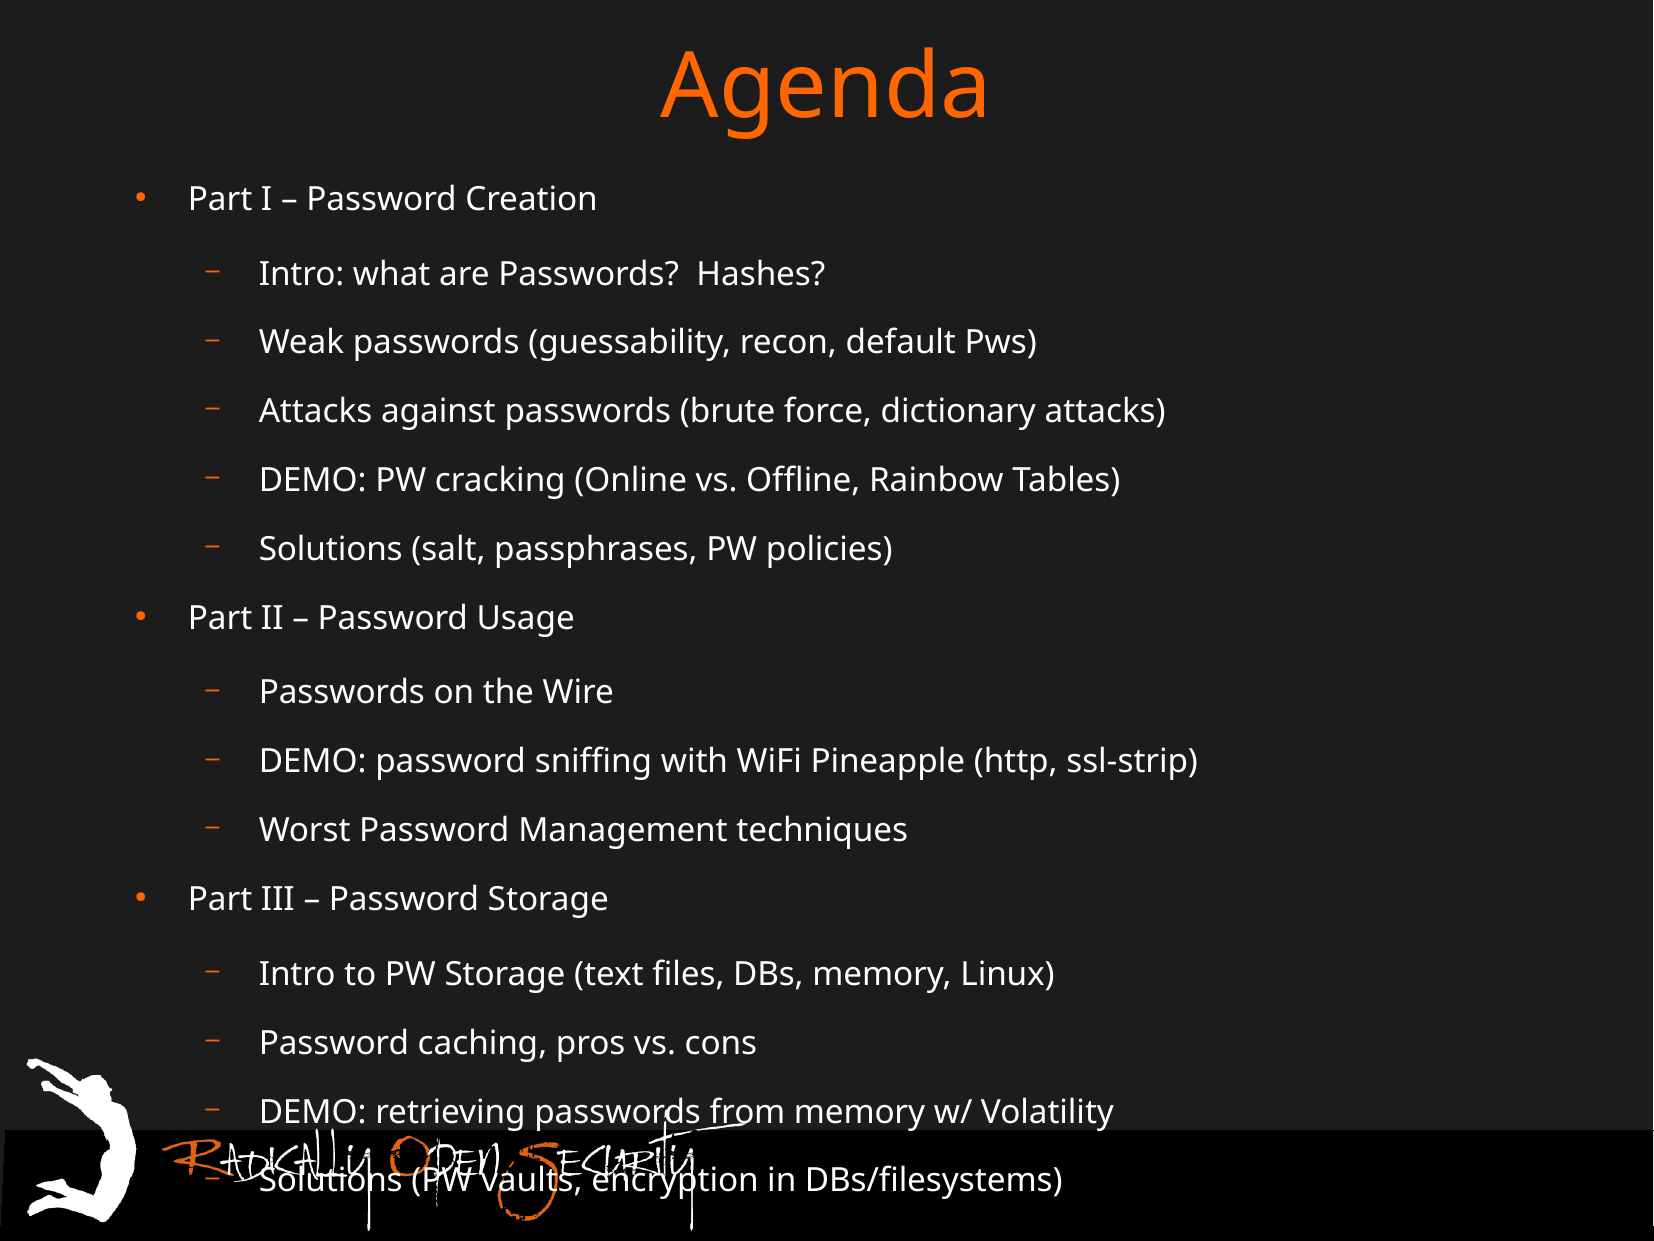

# Agenda
Part I – Password Creation
Intro: what are Passwords? Hashes?
Weak passwords (guessability, recon, default Pws)
Attacks against passwords (brute force, dictionary attacks)
DEMO: PW cracking (Online vs. Offline, Rainbow Tables)
Solutions (salt, passphrases, PW policies)
Part II – Password Usage
Passwords on the Wire
DEMO: password sniffing with WiFi Pineapple (http, ssl-strip)
Worst Password Management techniques
Part III – Password Storage
Intro to PW Storage (text files, DBs, memory, Linux)
Password caching, pros vs. cons
DEMO: retrieving passwords from memory w/ Volatility
Solutions (PW vaults, encryption in DBs/filesystems)